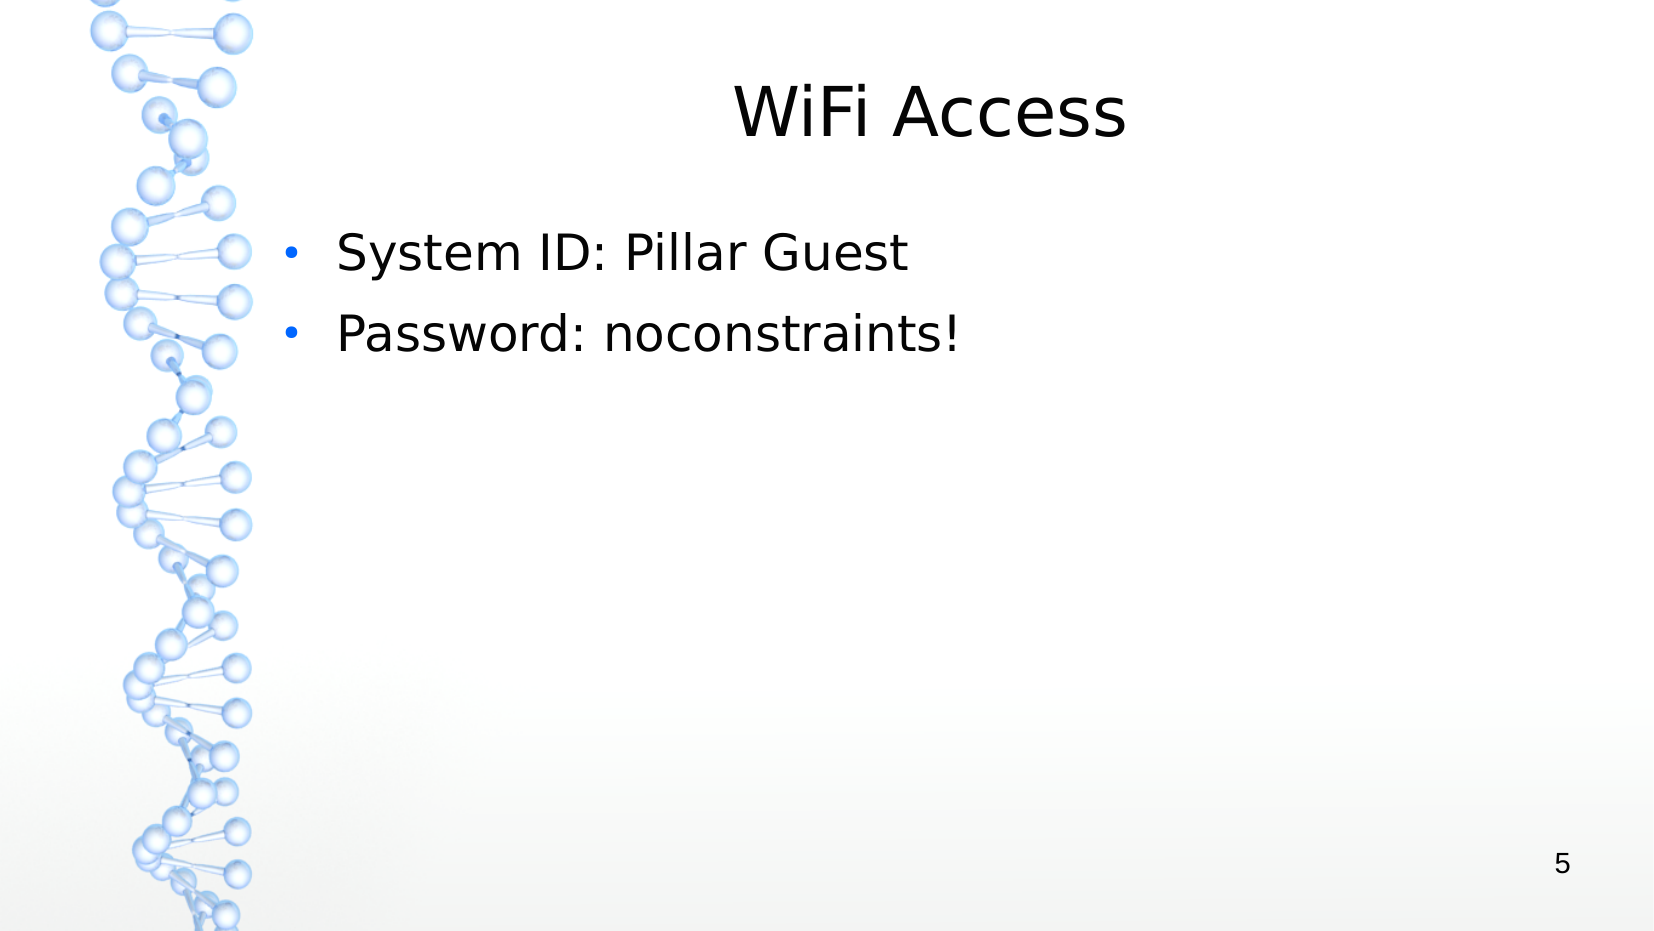

# WiFi Access
System ID: Pillar Guest
Password: noconstraints!
5